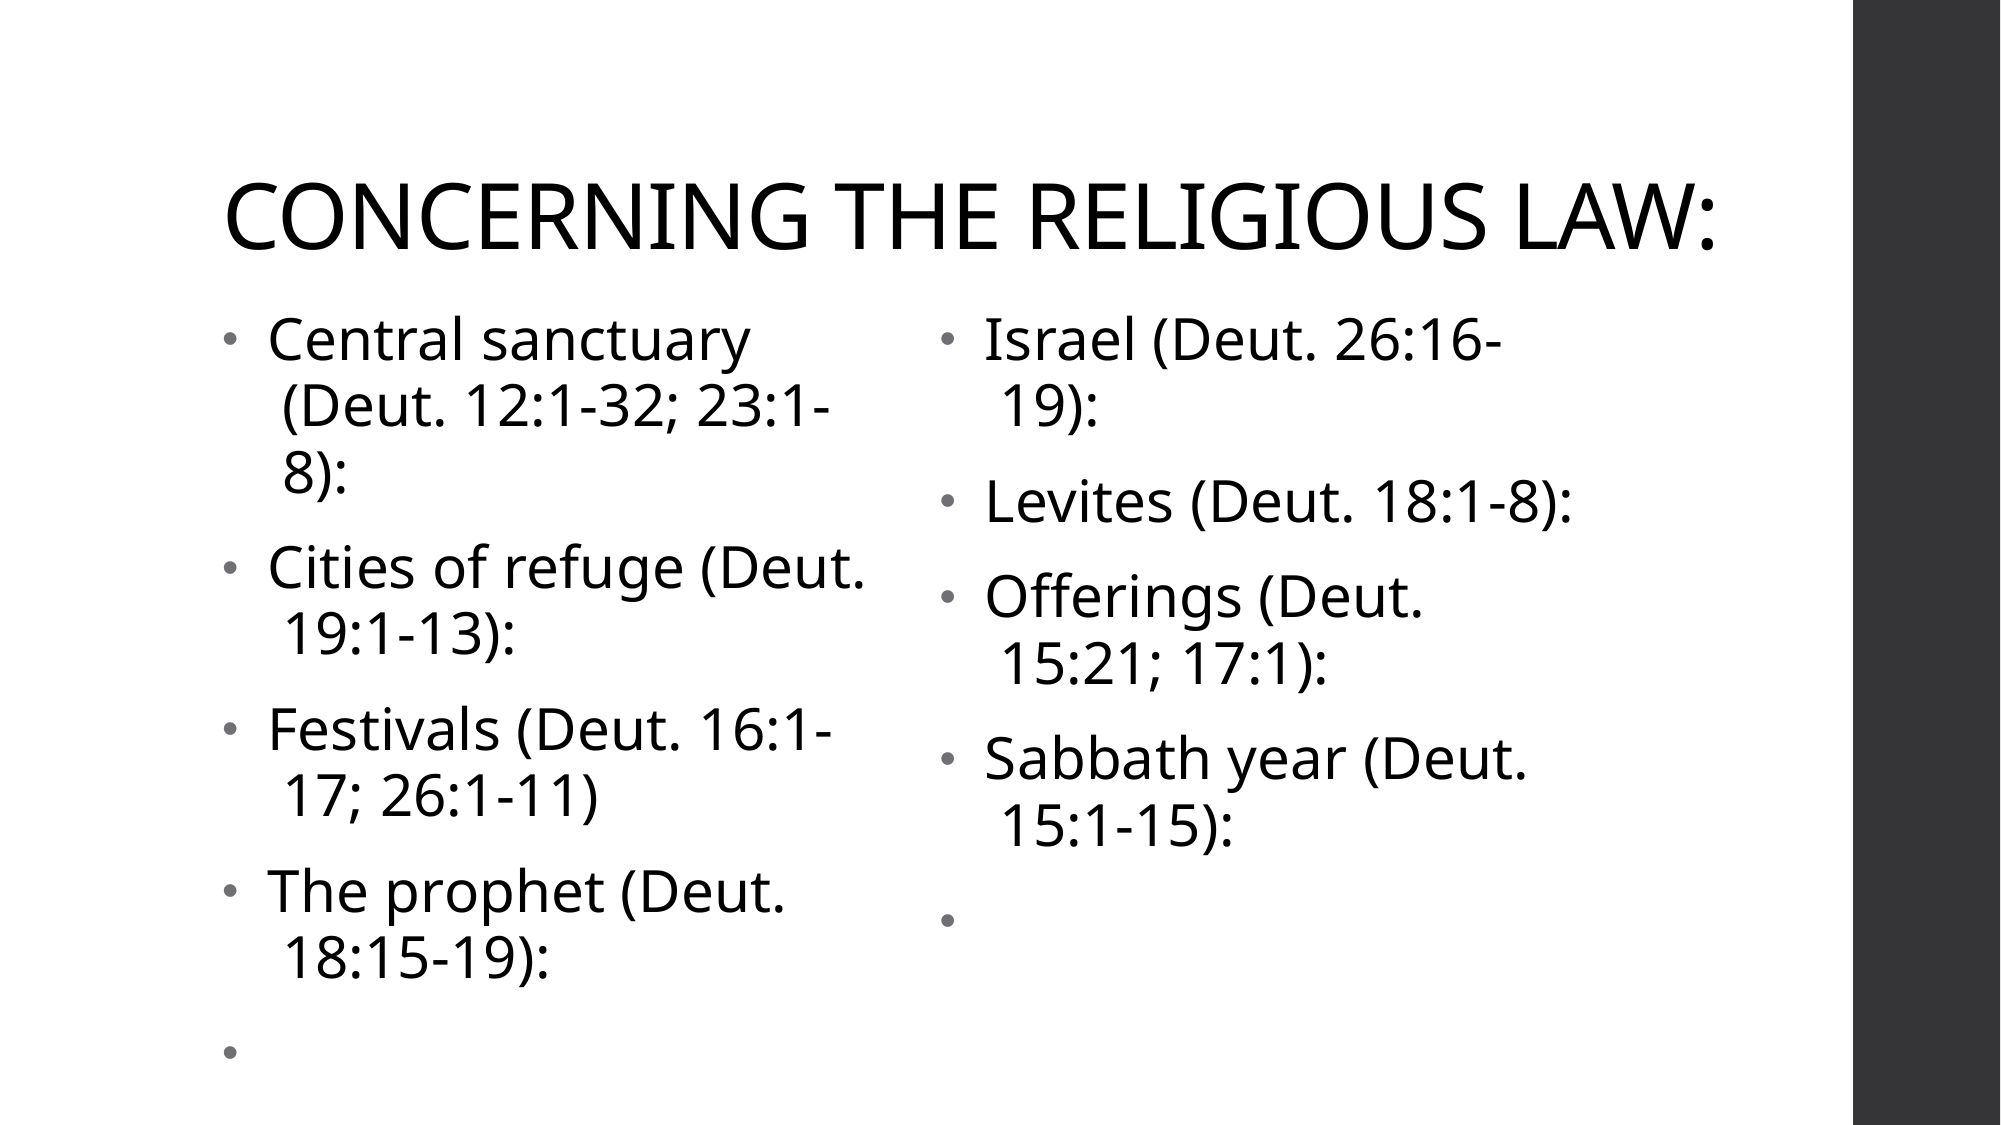

# CONCERNING THE RELIGIOUS LAW:
 Central sanctuary (Deut. 12:1-32; 23:1-8):
 Cities of refuge (Deut. 19:1-13):
 Festivals (Deut. 16:1-17; 26:1-11)
 The prophet (Deut. 18:15-19):
 Israel (Deut. 26:16-19):
 Levites (Deut. 18:1-8):
 Offerings (Deut. 15:21; 17:1):
 Sabbath year (Deut. 15:1-15):